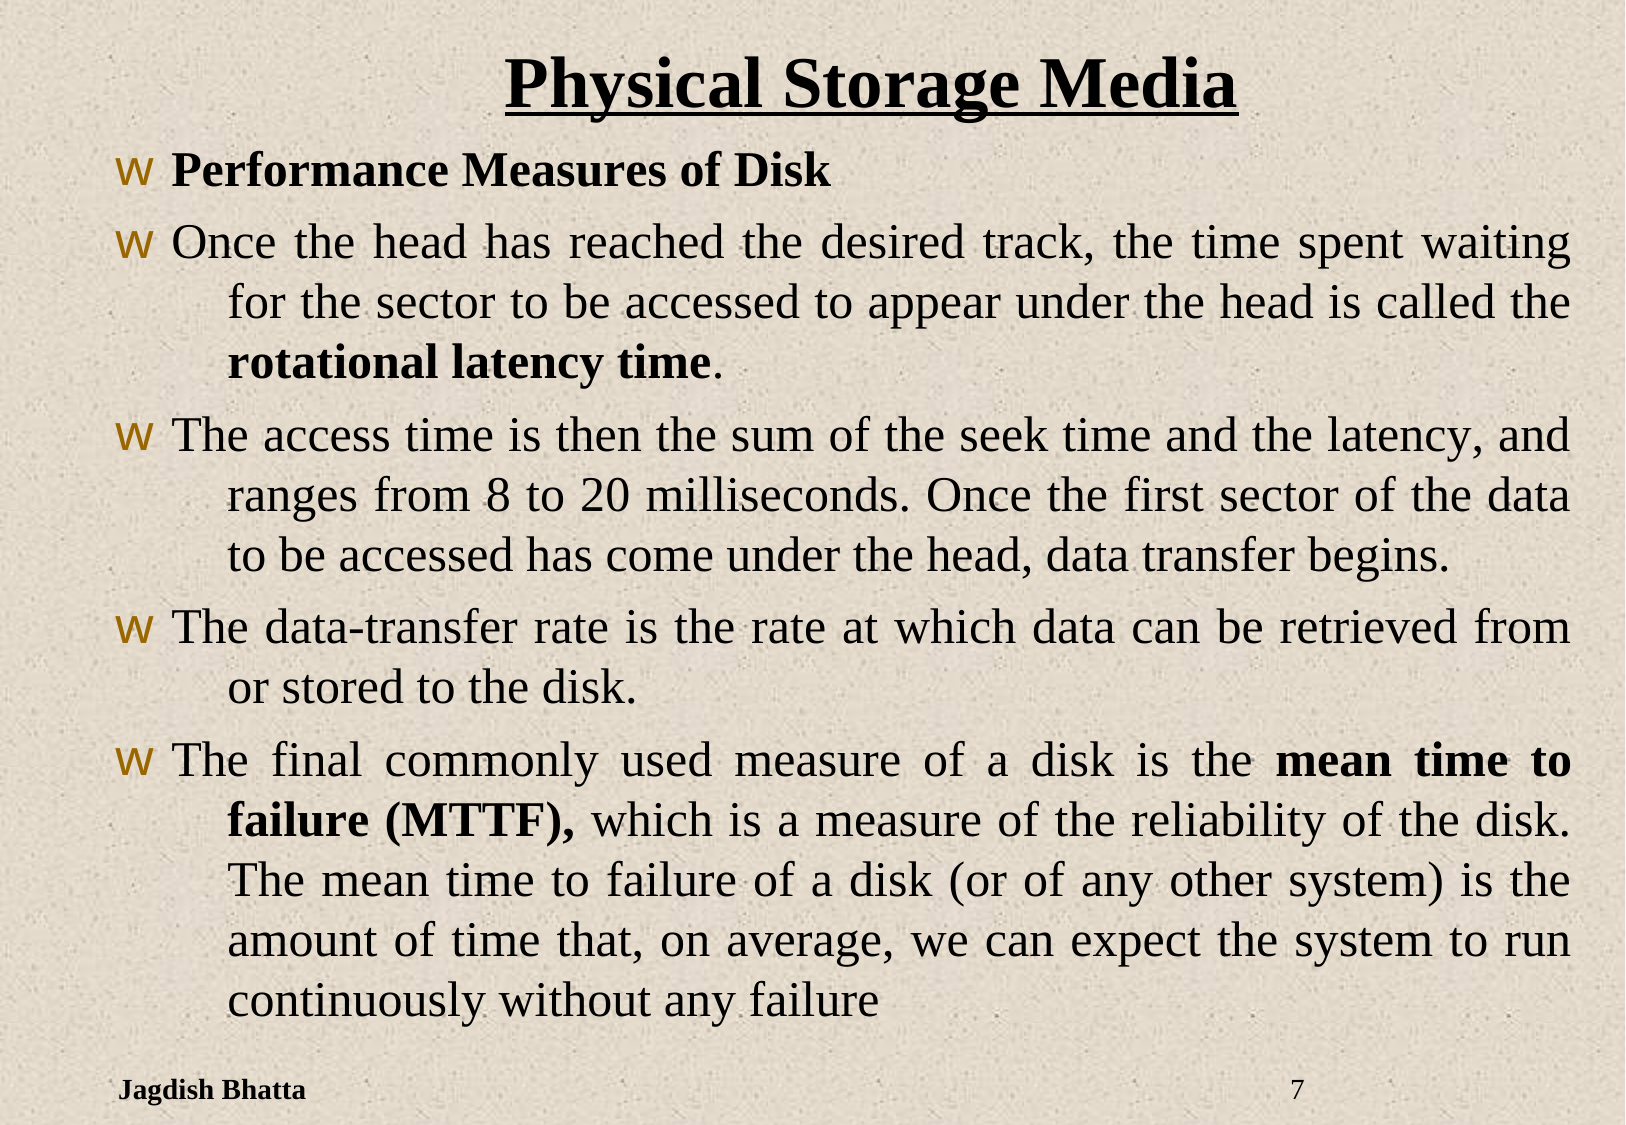

# Physical Storage Media
Performance Measures of Disk
Once the head has reached the desired track, the time spent waiting for the sector to be accessed to appear under the head is called the rotational latency time.
The access time is then the sum of the seek time and the latency, and ranges from 8 to 20 milliseconds. Once the first sector of the data to be accessed has come under the head, data transfer begins.
The data-transfer rate is the rate at which data can be retrieved from or stored to the disk.
The final commonly used measure of a disk is the mean time to failure (MTTF), which is a measure of the reliability of the disk. The mean time to failure of a disk (or of any other system) is the amount of time that, on average, we can expect the system to run continuously without any failure
Jagdish Bhatta
6